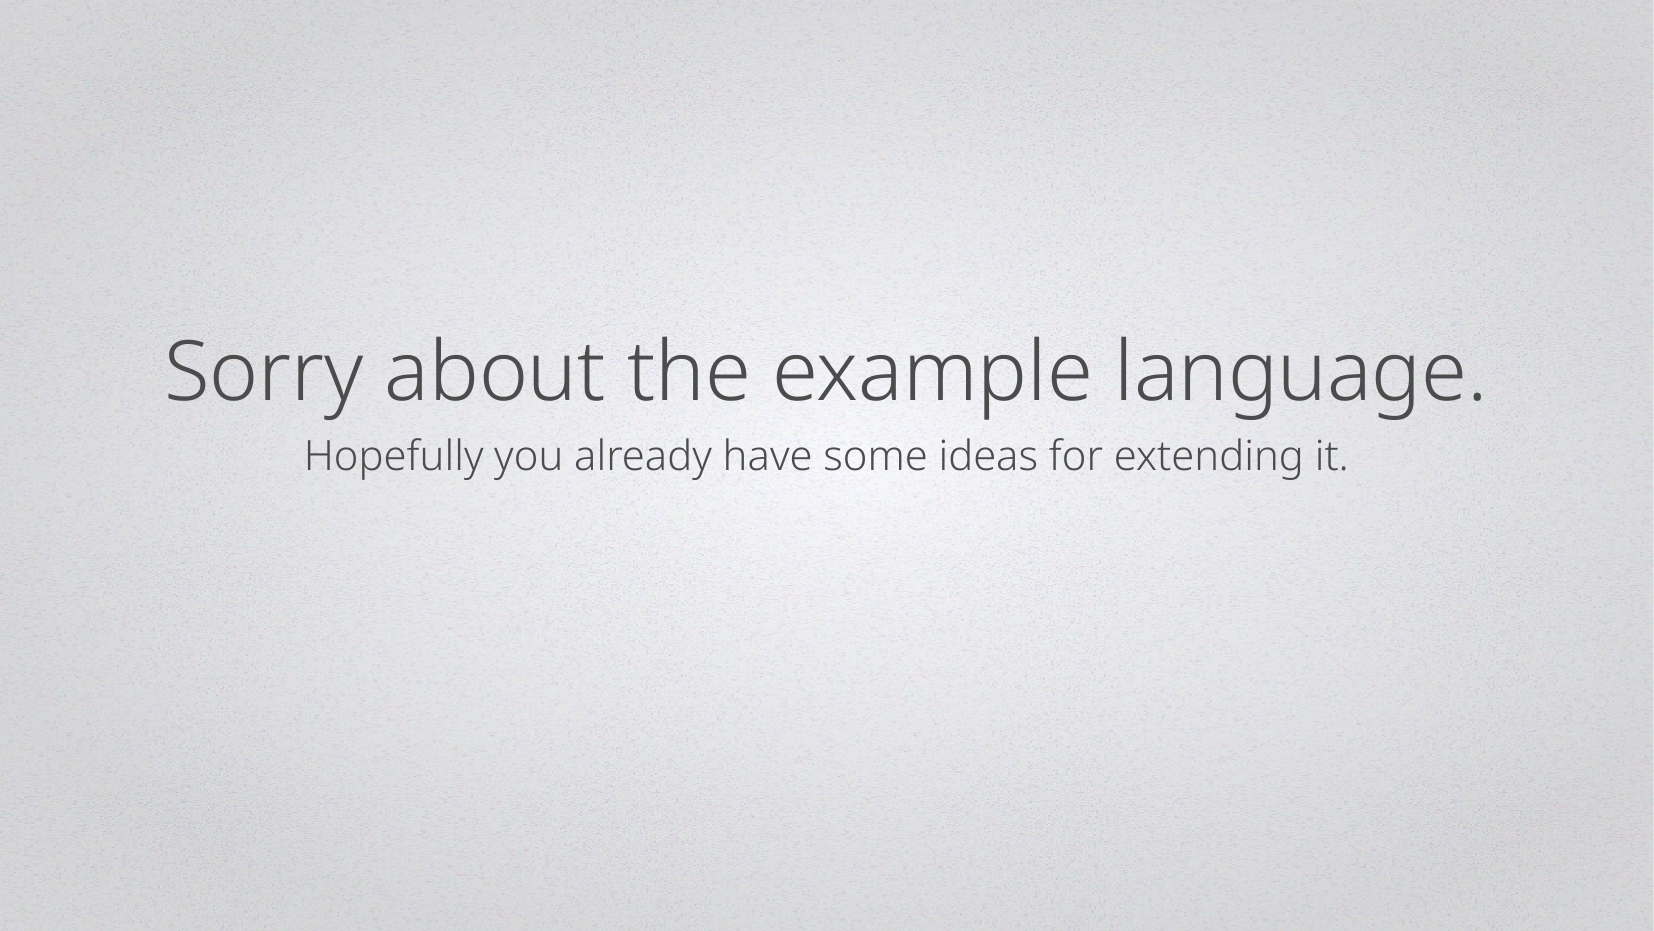

# Sorry about the example language.
Hopefully you already have some ideas for extending it.